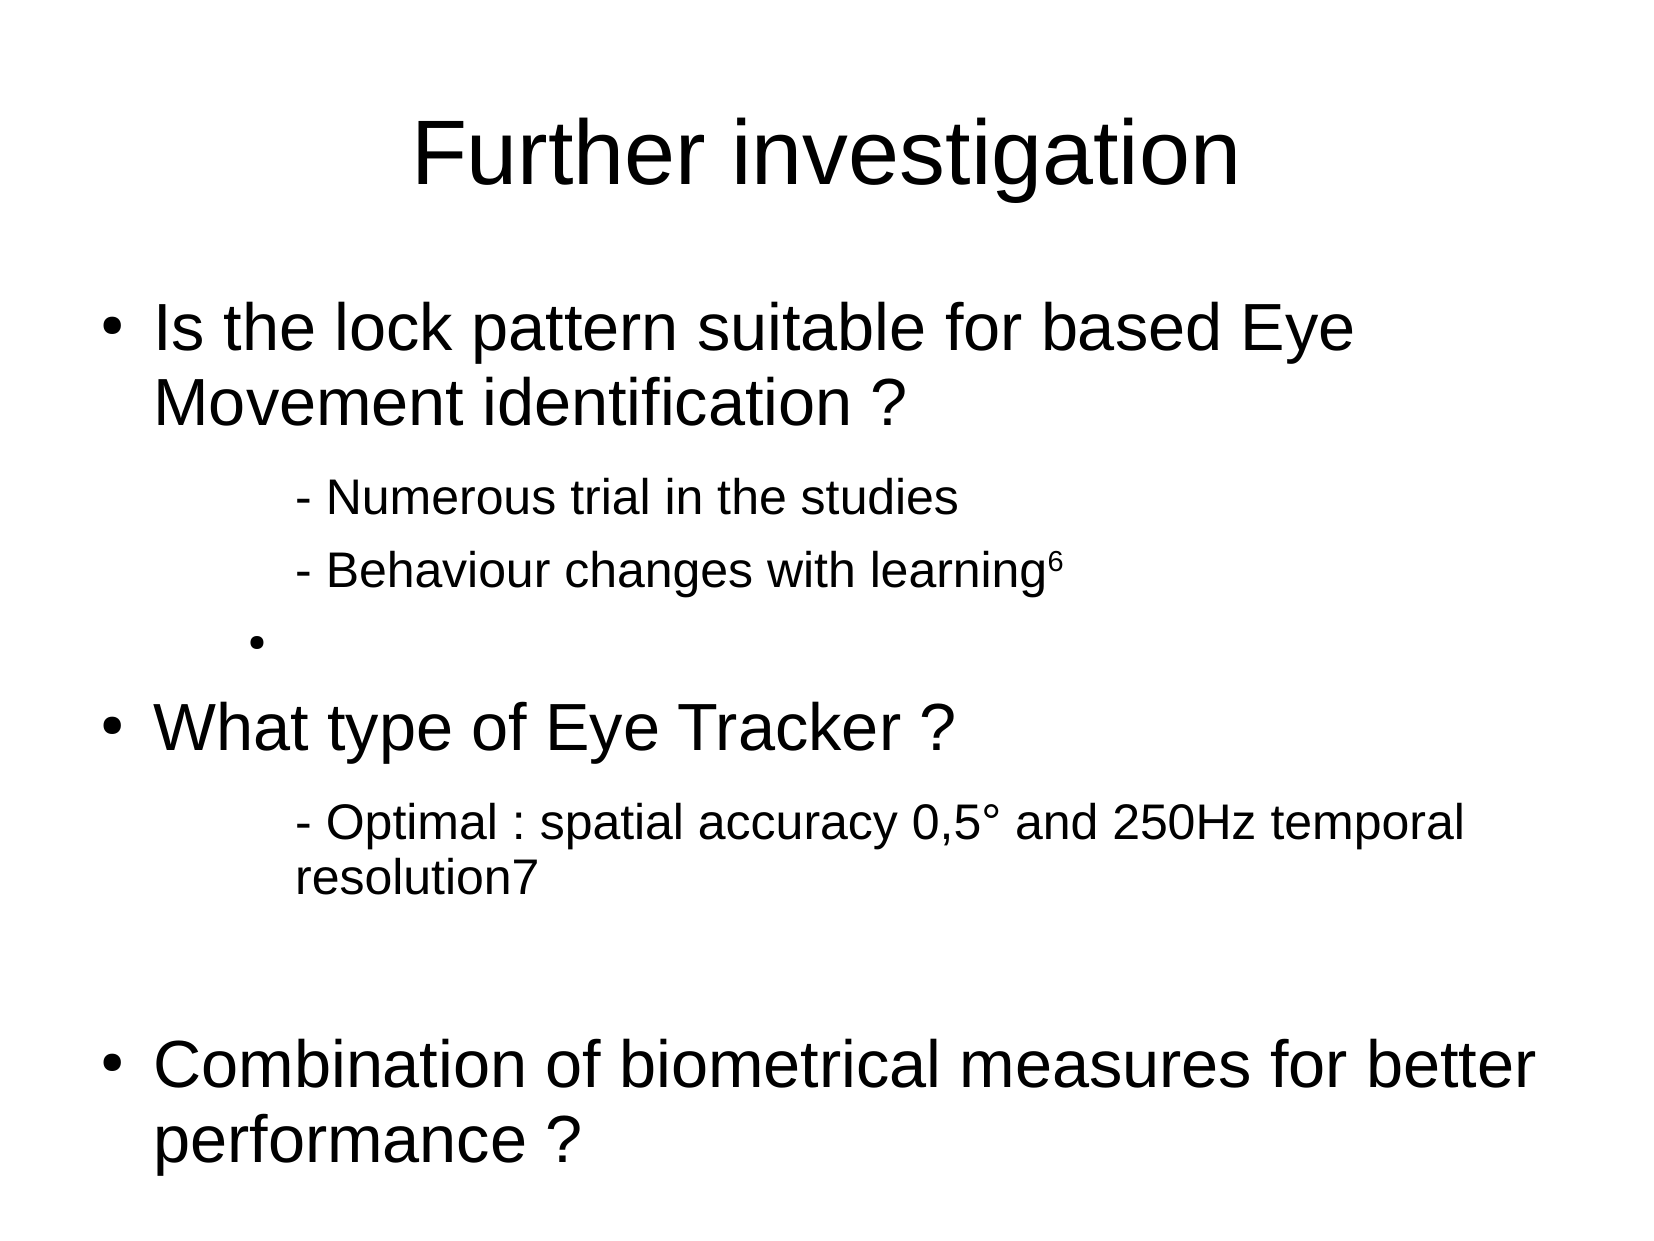

# Further investigation
Is the lock pattern suitable for based Eye Movement identification ?
- Numerous trial in the studies
- Behaviour changes with learning6
What type of Eye Tracker ?
- Optimal : spatial accuracy 0,5° and 250Hz temporal resolution7
Combination of biometrical measures for better performance ?